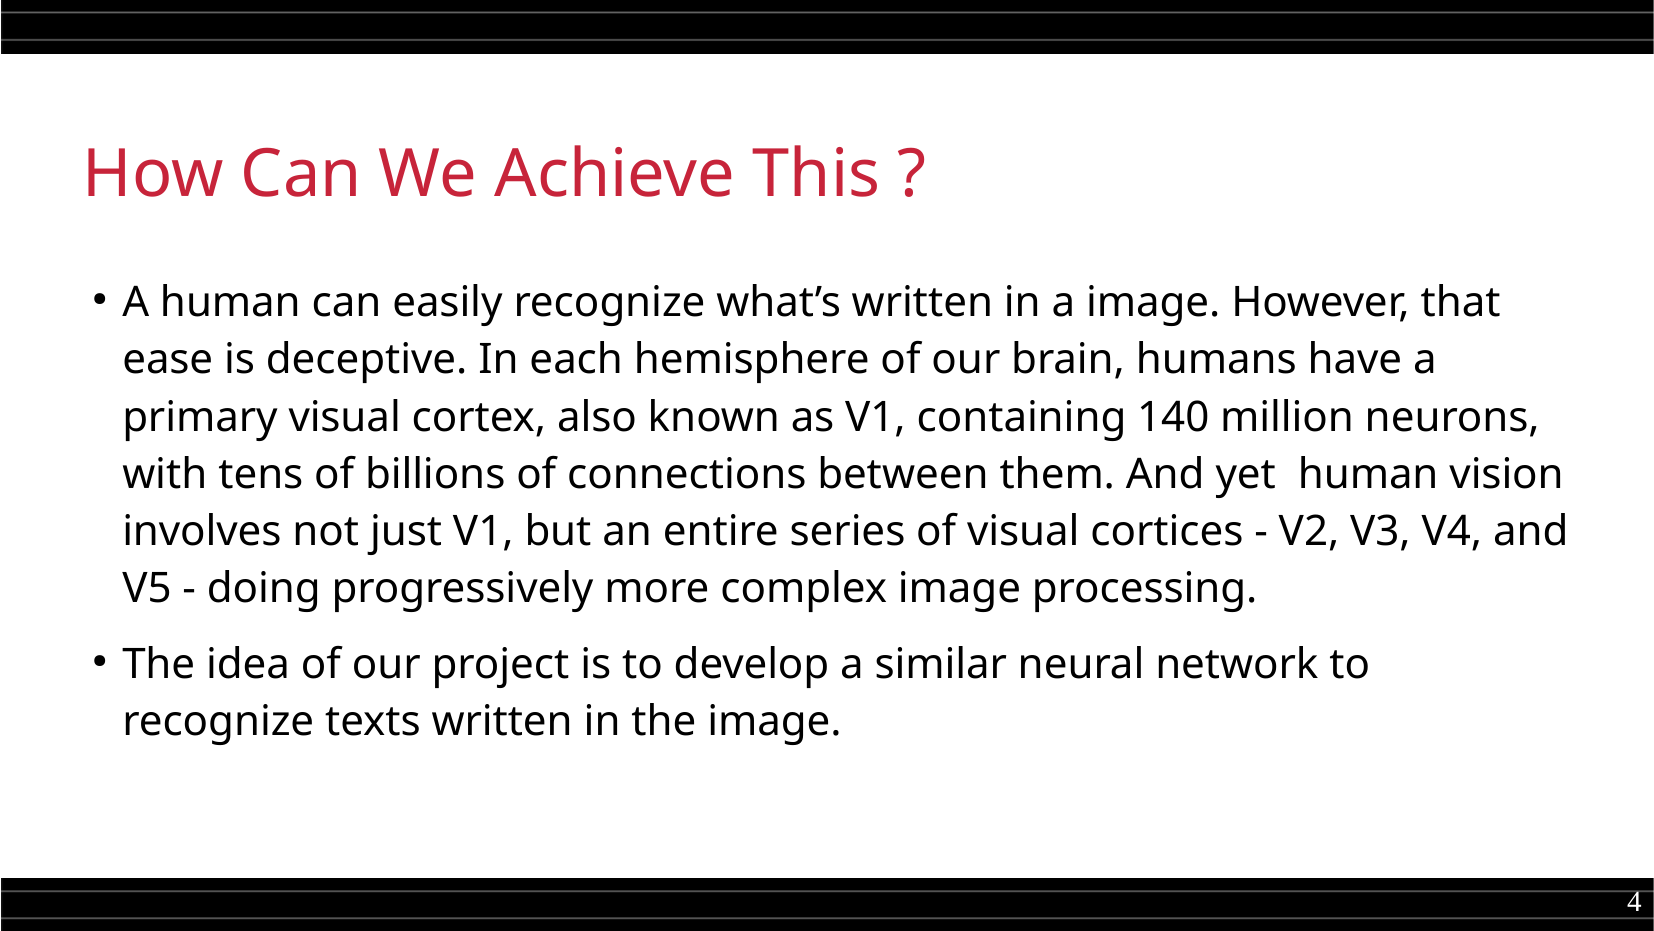

# How Can We Achieve This ?
A human can easily recognize what’s written in a image. However, that ease is deceptive. In each hemisphere of our brain, humans have a primary visual cortex, also known as V1, containing 140 million neurons, with tens of billions of connections between them. And yet human vision involves not just V1, but an entire series of visual cortices - V2, V3, V4, and V5 - doing progressively more complex image processing.
The idea of our project is to develop a similar neural network to recognize texts written in the image.